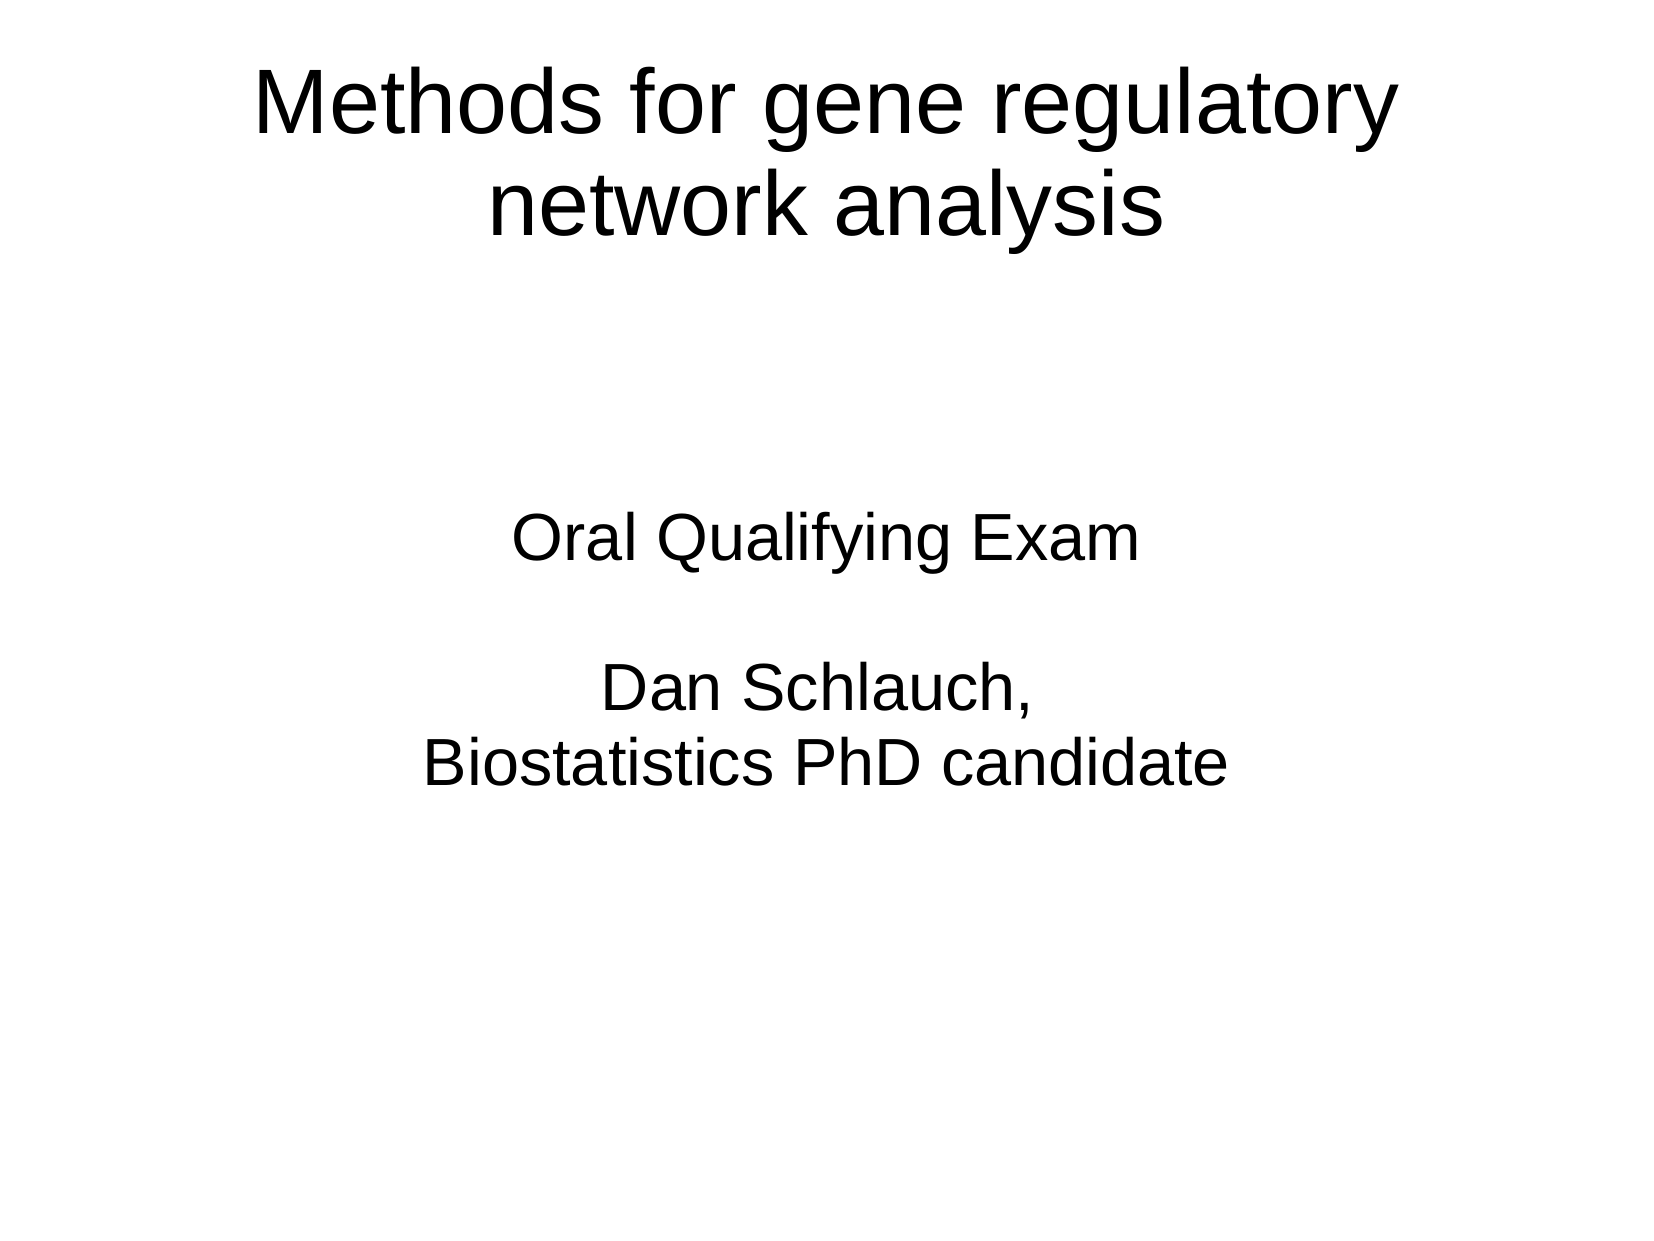

# Methods for gene regulatory network analysis
Oral Qualifying Exam
Dan Schlauch,
Biostatistics PhD candidate